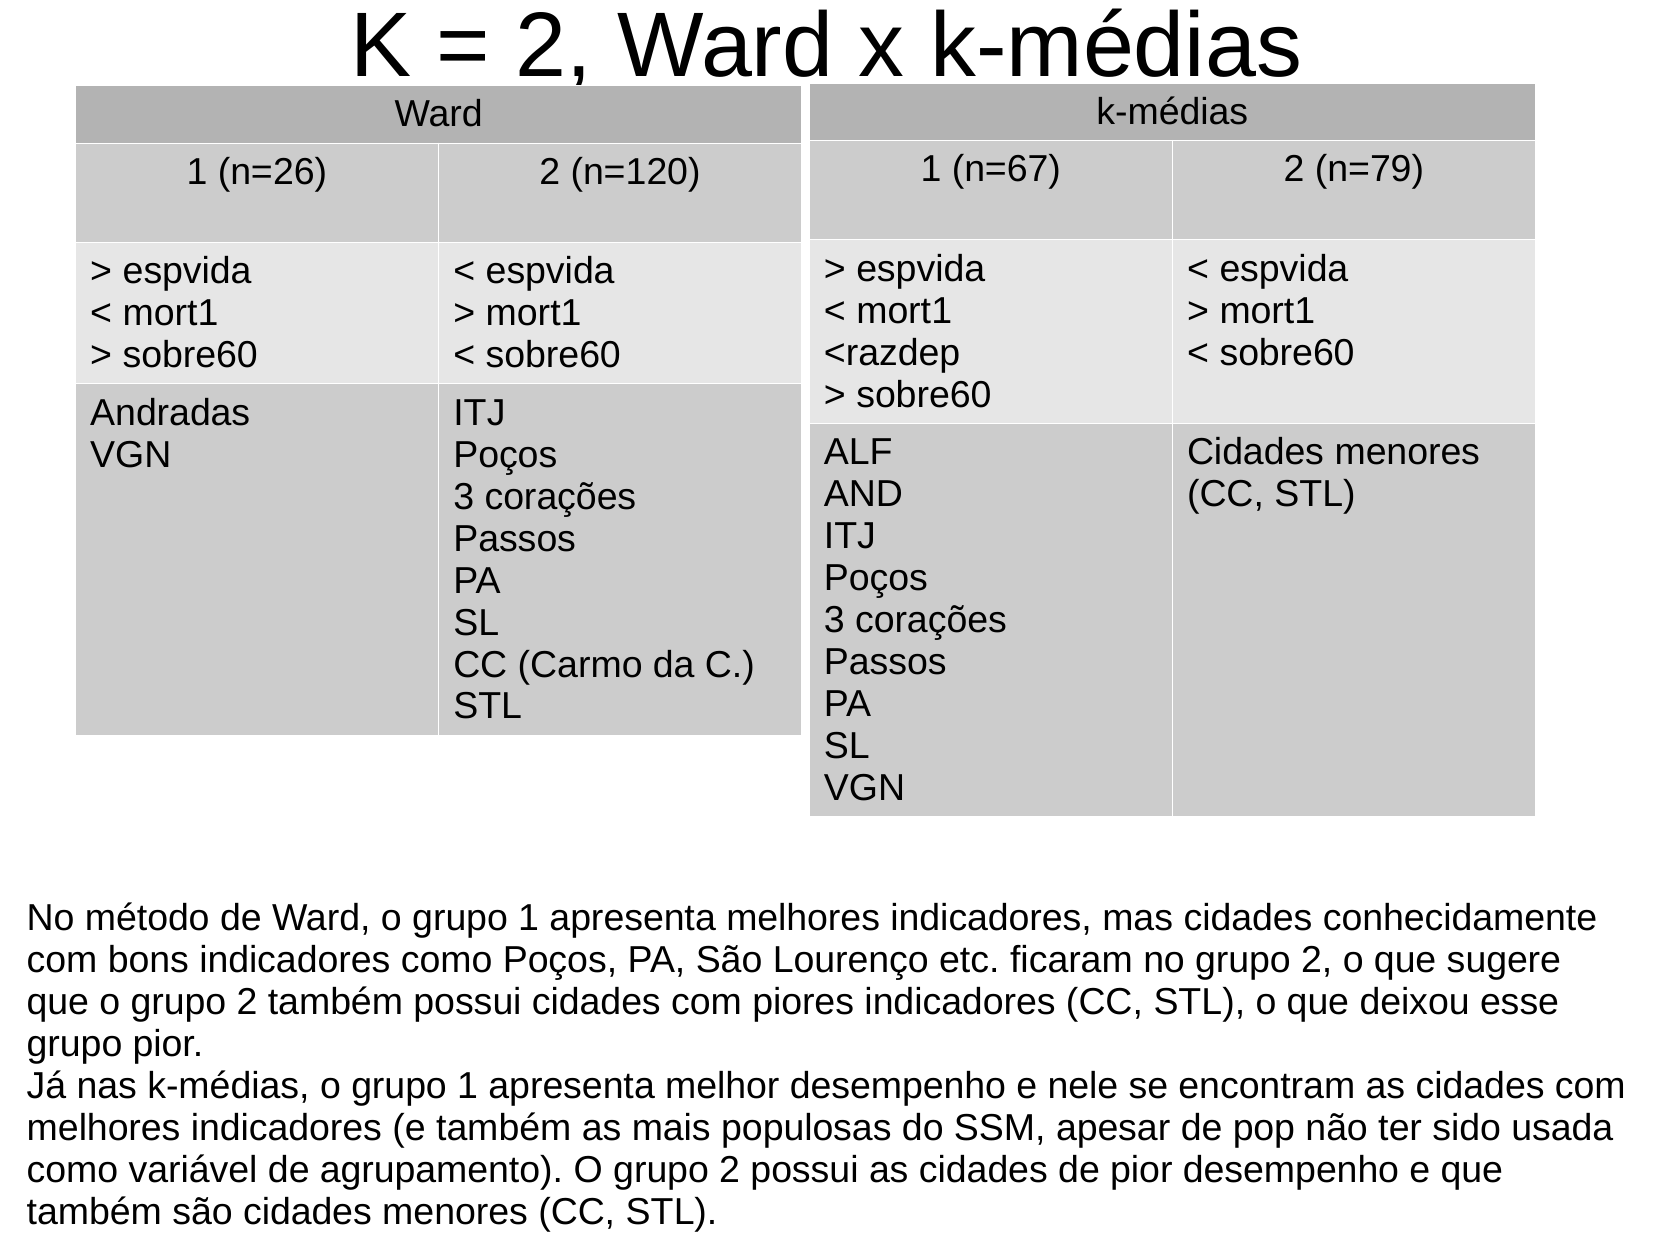

# K = 2, Ward x k-médias
| k-médias | |
| --- | --- |
| 1 (n=67) | 2 (n=79) |
| > espvida < mort1 <razdep > sobre60 | < espvida > mort1 < sobre60 |
| ALF AND ITJ Poços 3 corações Passos PA SL VGN | Cidades menores (CC, STL) |
| Ward | |
| --- | --- |
| 1 (n=26) | 2 (n=120) |
| > espvida < mort1 > sobre60 | < espvida > mort1 < sobre60 |
| Andradas VGN | ITJ Poços 3 corações Passos PA SL CC (Carmo da C.) STL |
No método de Ward, o grupo 1 apresenta melhores indicadores, mas cidades conhecidamente com bons indicadores como Poços, PA, São Lourenço etc. ficaram no grupo 2, o que sugere que o grupo 2 também possui cidades com piores indicadores (CC, STL), o que deixou esse grupo pior.
Já nas k-médias, o grupo 1 apresenta melhor desempenho e nele se encontram as cidades com melhores indicadores (e também as mais populosas do SSM, apesar de pop não ter sido usada como variável de agrupamento). O grupo 2 possui as cidades de pior desempenho e que também são cidades menores (CC, STL).